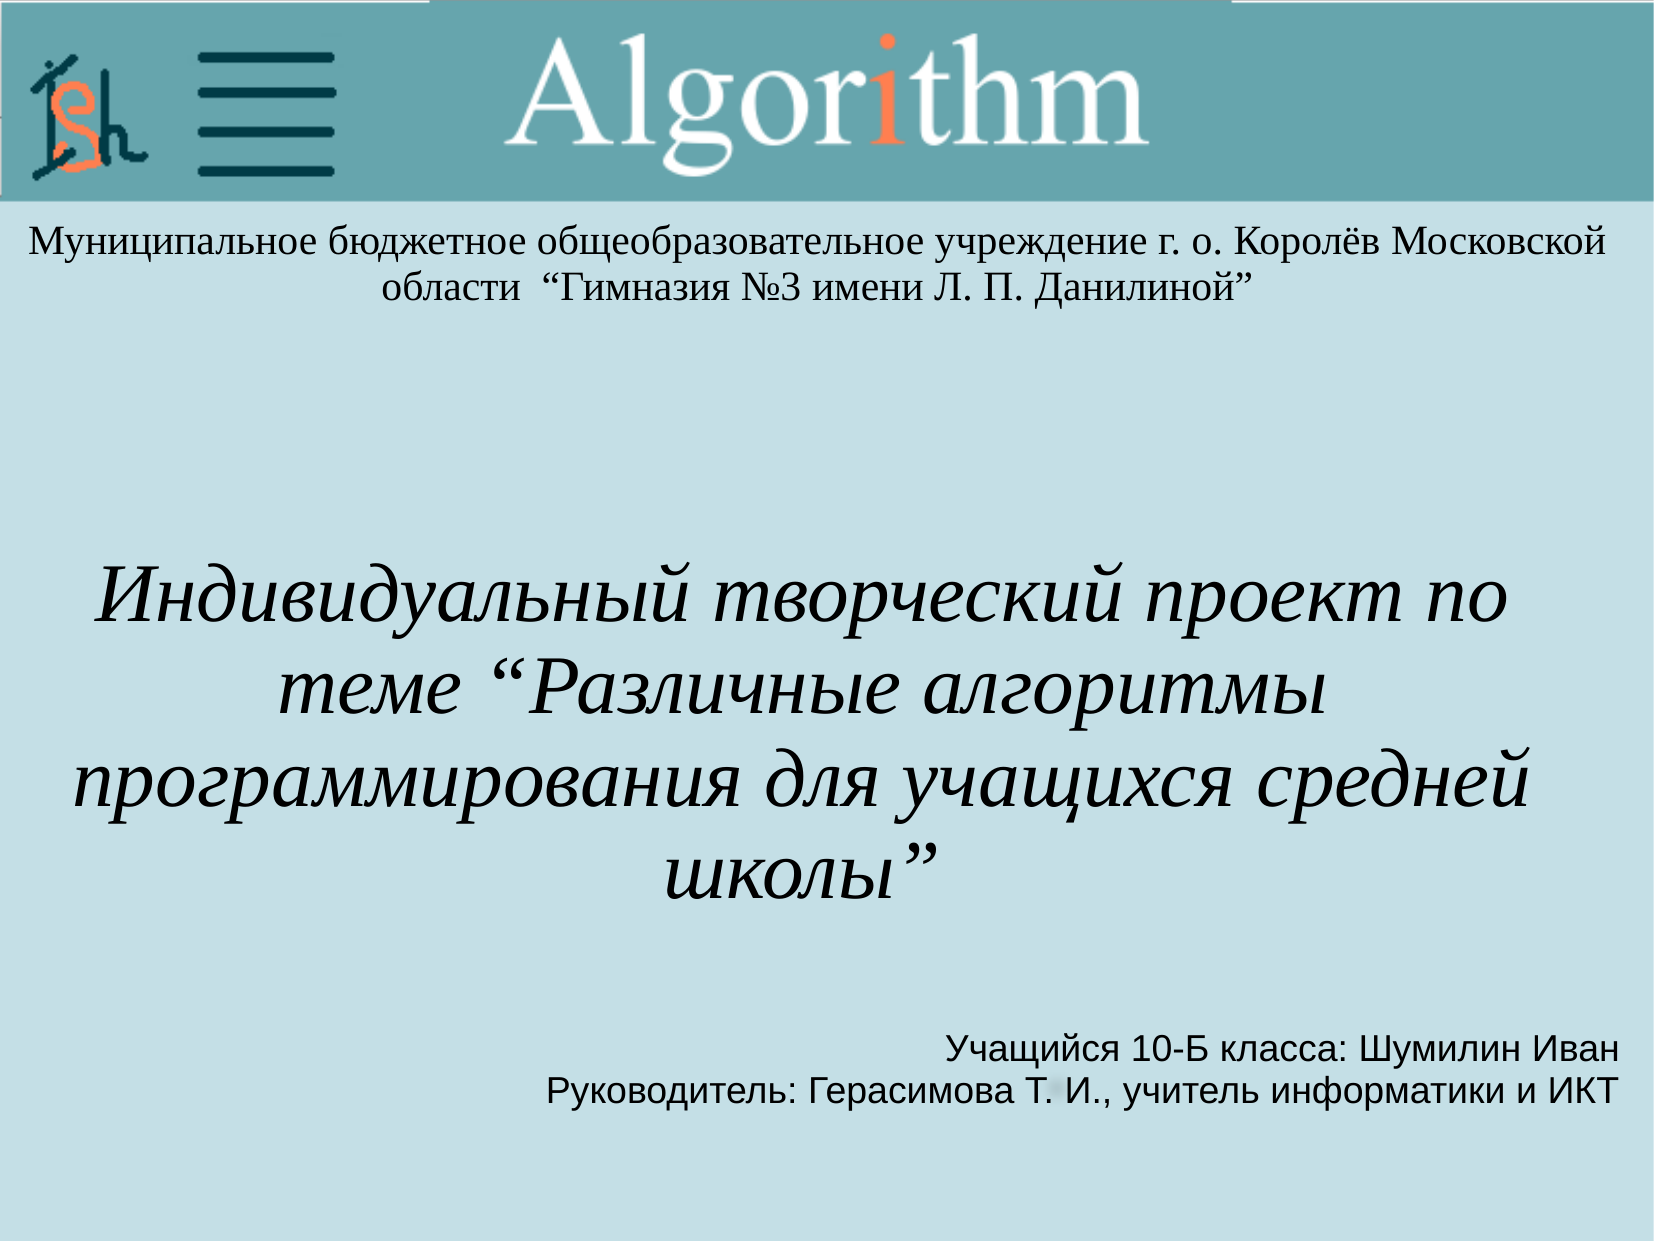

Муниципальное бюджетное общеобразовательное учреждение г. о. Королёв Московской области “Гимназия №3 имени Л. П. Данилиной”
Индивидуальный творческий проект по теме “Различные алгоритмы программирования для учащихся средней школы”
Учащийся 10-Б класса: Шумилин Иван
Руководитель: Герасимова Т. И., учитель информатики и ИКТ